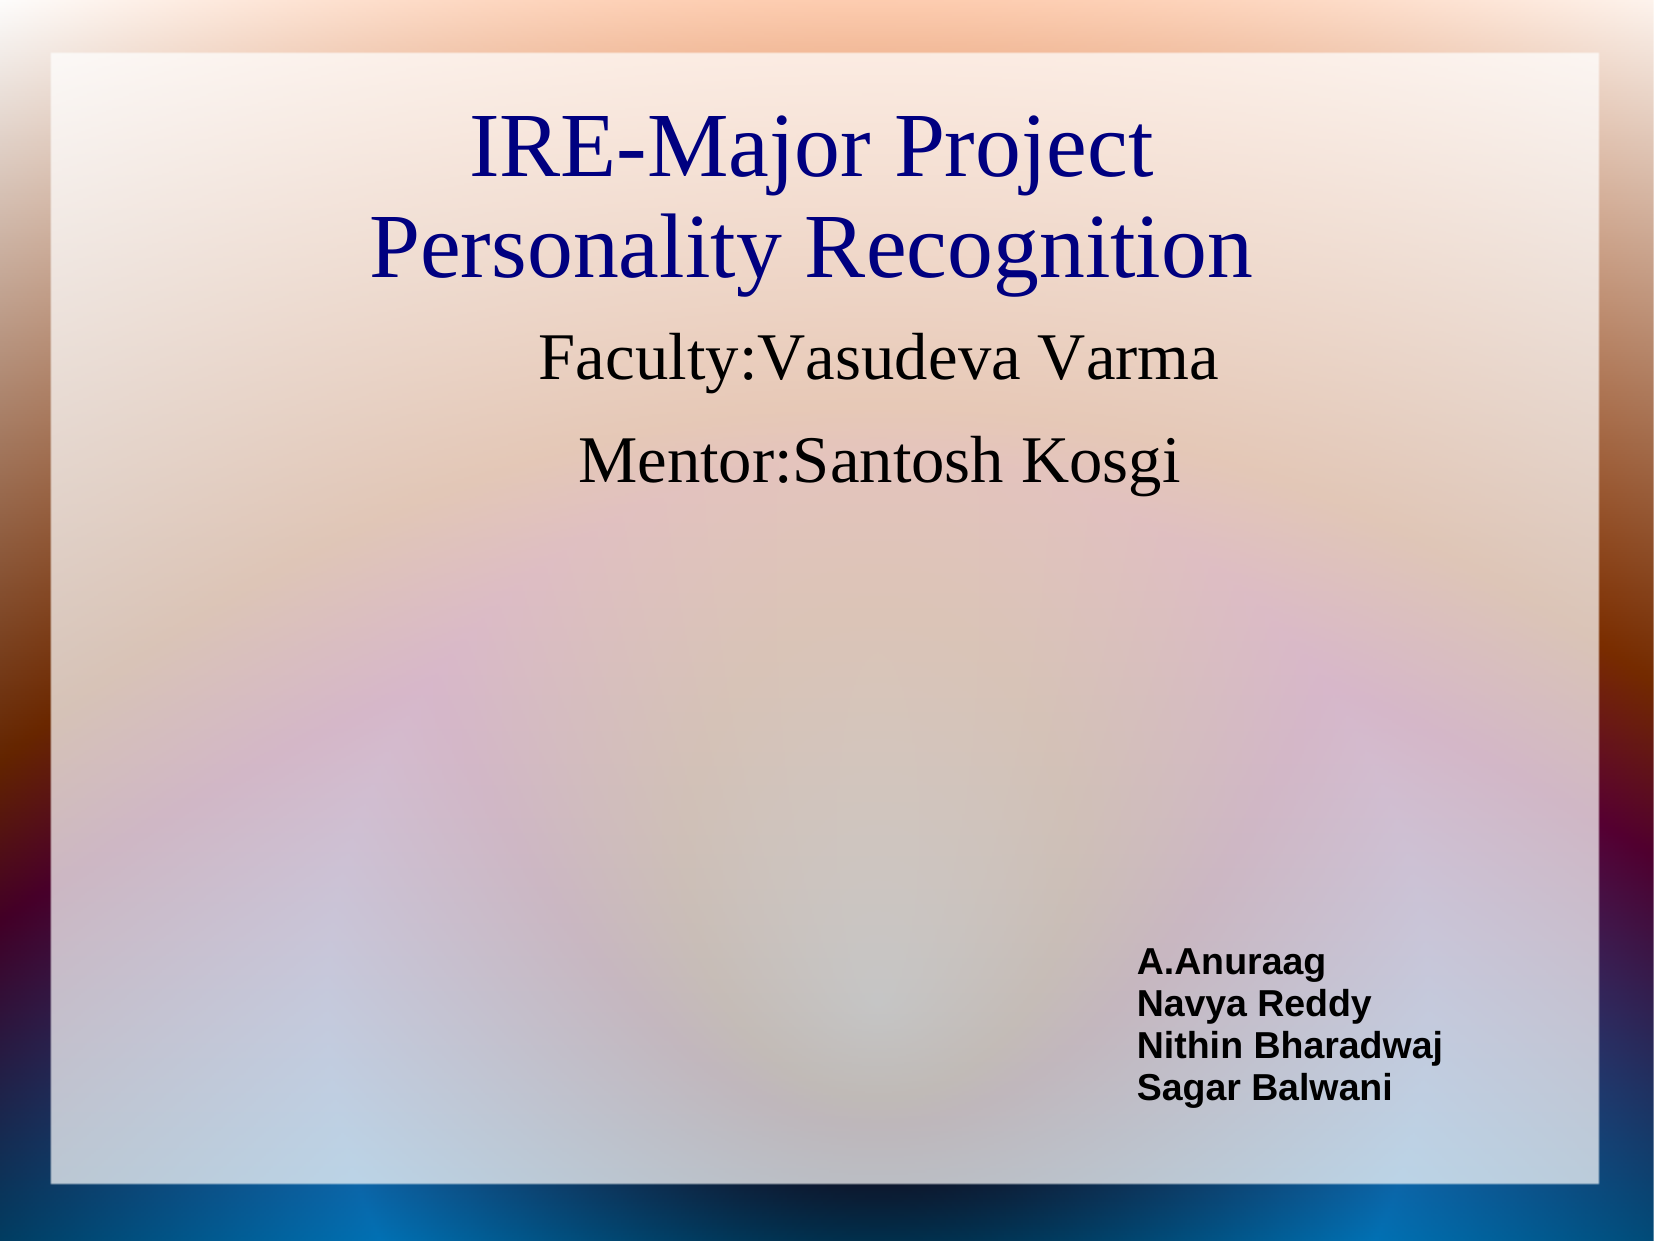

# IRE-Major Project Personality Recognition
Faculty:Vasudeva Varma
Mentor:Santosh Kosgi
A.Anuraag
Navya Reddy
Nithin Bharadwaj
Sagar Balwani